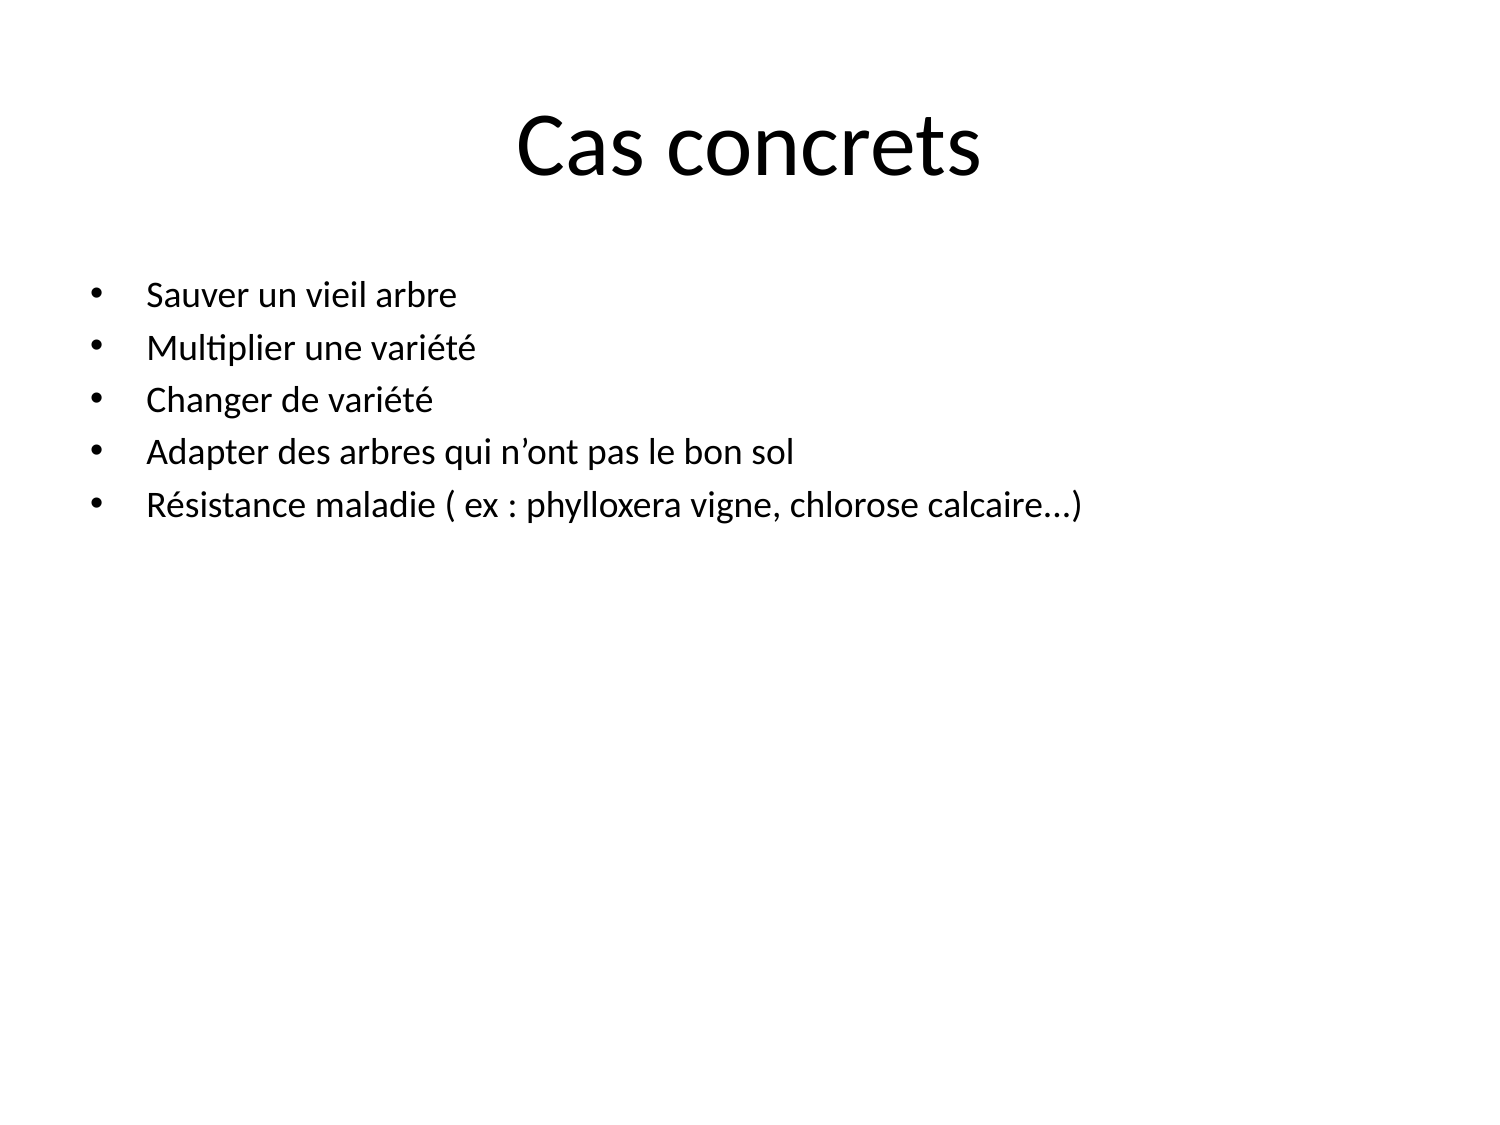

# Cas concrets
Sauver un vieil arbre
Multiplier une variété
Changer de variété
Adapter des arbres qui n’ont pas le bon sol
Résistance maladie ( ex : phylloxera vigne, chlorose calcaire...)